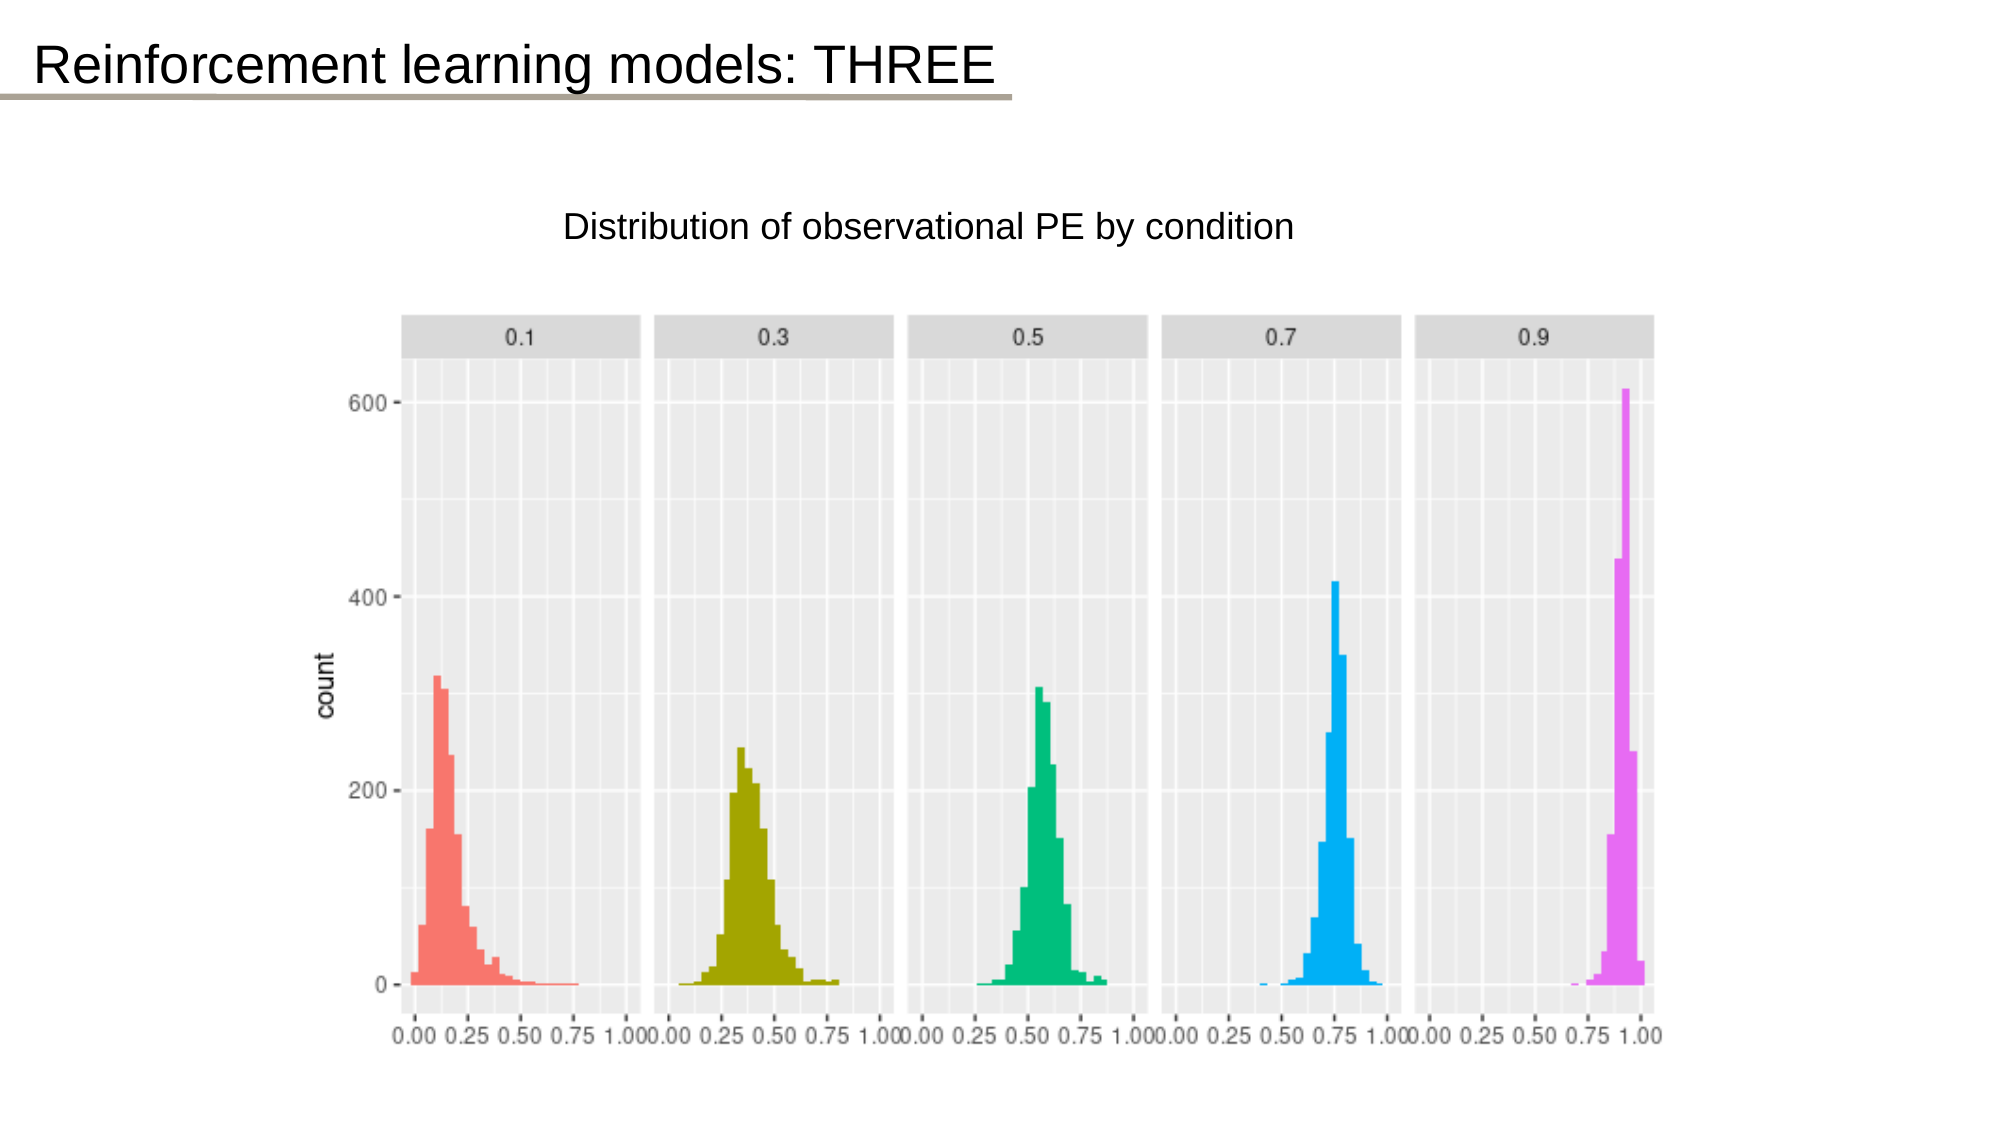

Reinforcement learning models: THREE
Distribution of observational PE by condition